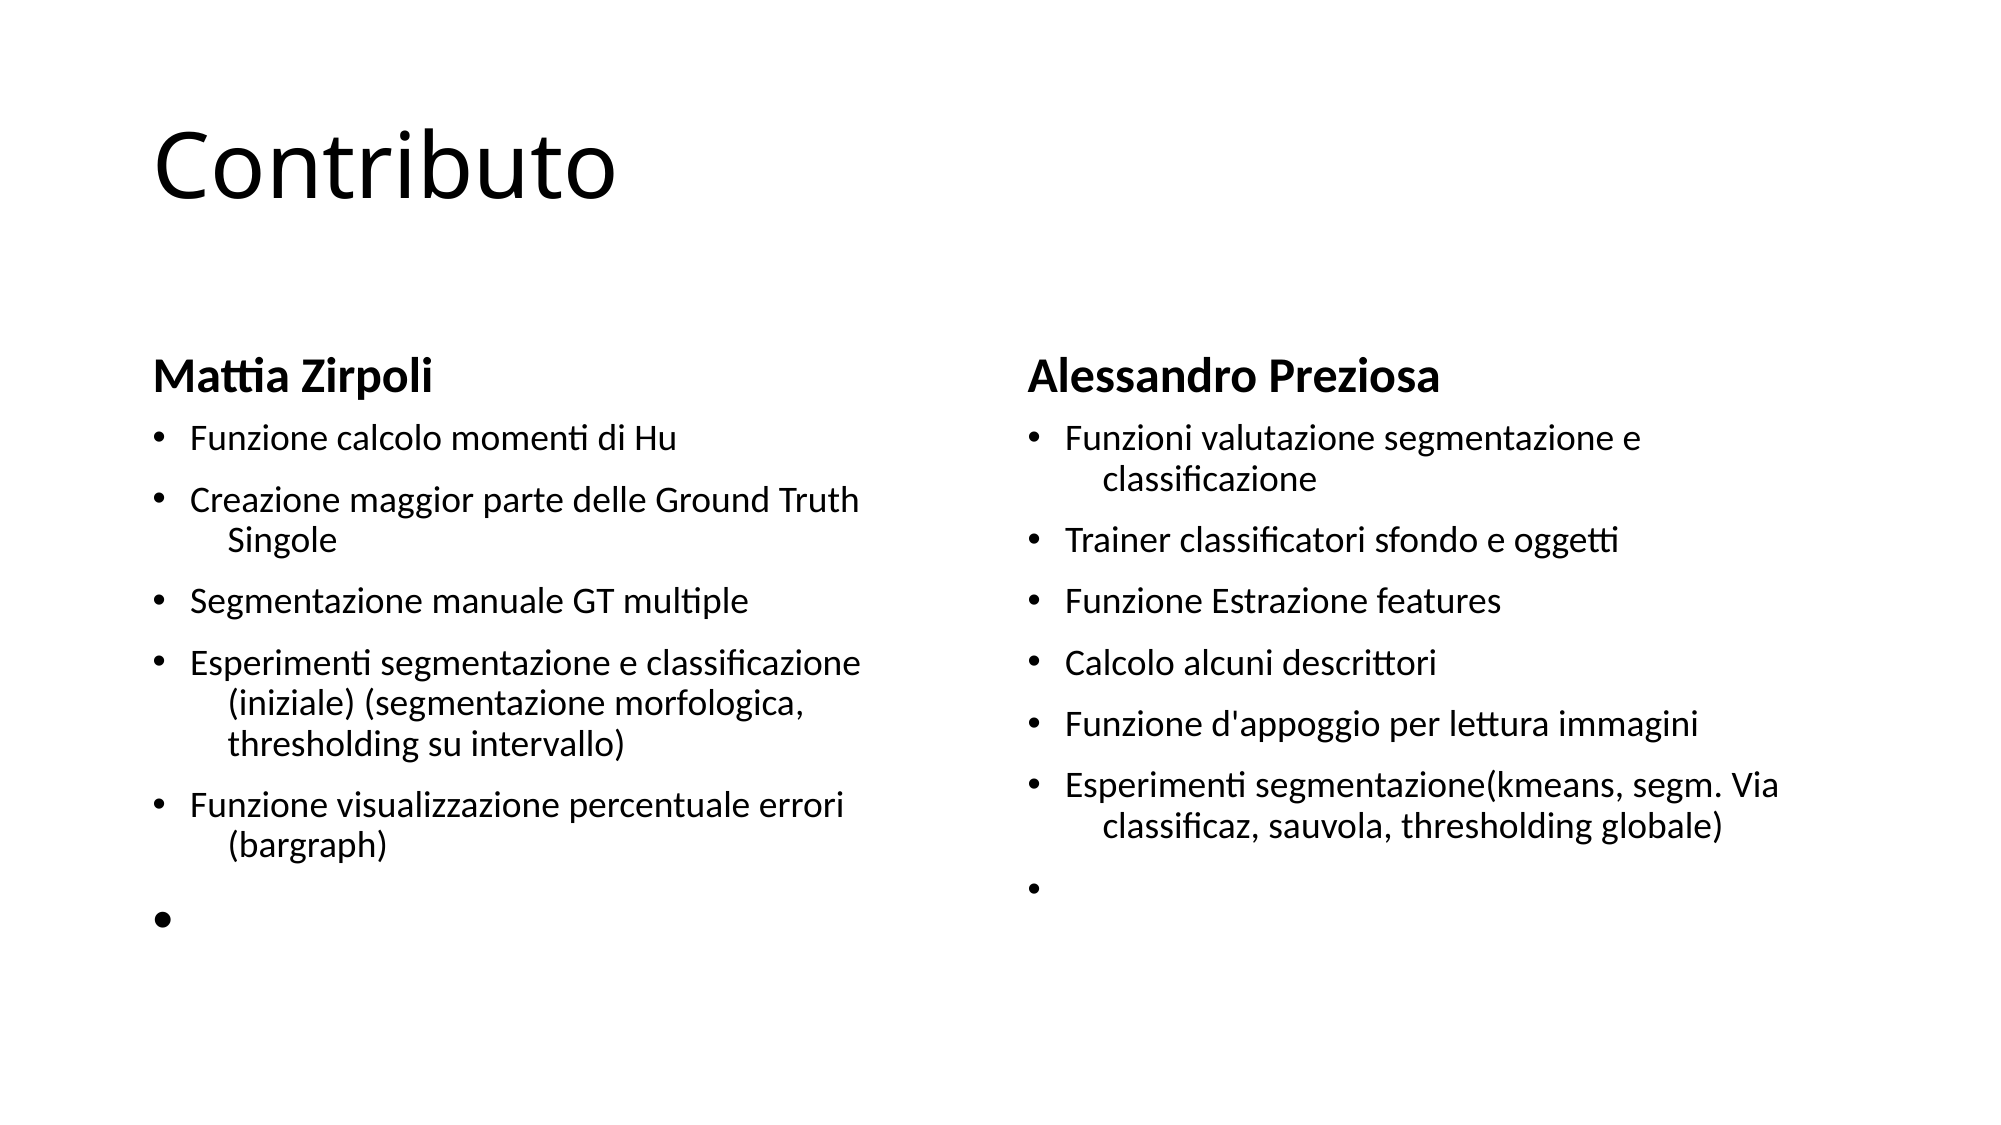

# Contributo
Mattia Zirpoli
Alessandro Preziosa
Funzione calcolo momenti di Hu
Creazione maggior parte delle Ground Truth Singole
Segmentazione manuale GT multiple
Esperimenti segmentazione e classificazione (iniziale) (segmentazione morfologica,
thresholding su intervallo)
Funzione visualizzazione percentuale errori (bargraph)
Funzioni valutazione segmentazione e classificazione
Trainer classificatori sfondo e oggetti
Funzione Estrazione features
Calcolo alcuni descrittori
Funzione d'appoggio per lettura immagini
Esperimenti segmentazione(kmeans, segm. Via classificaz, sauvola, thresholding globale)